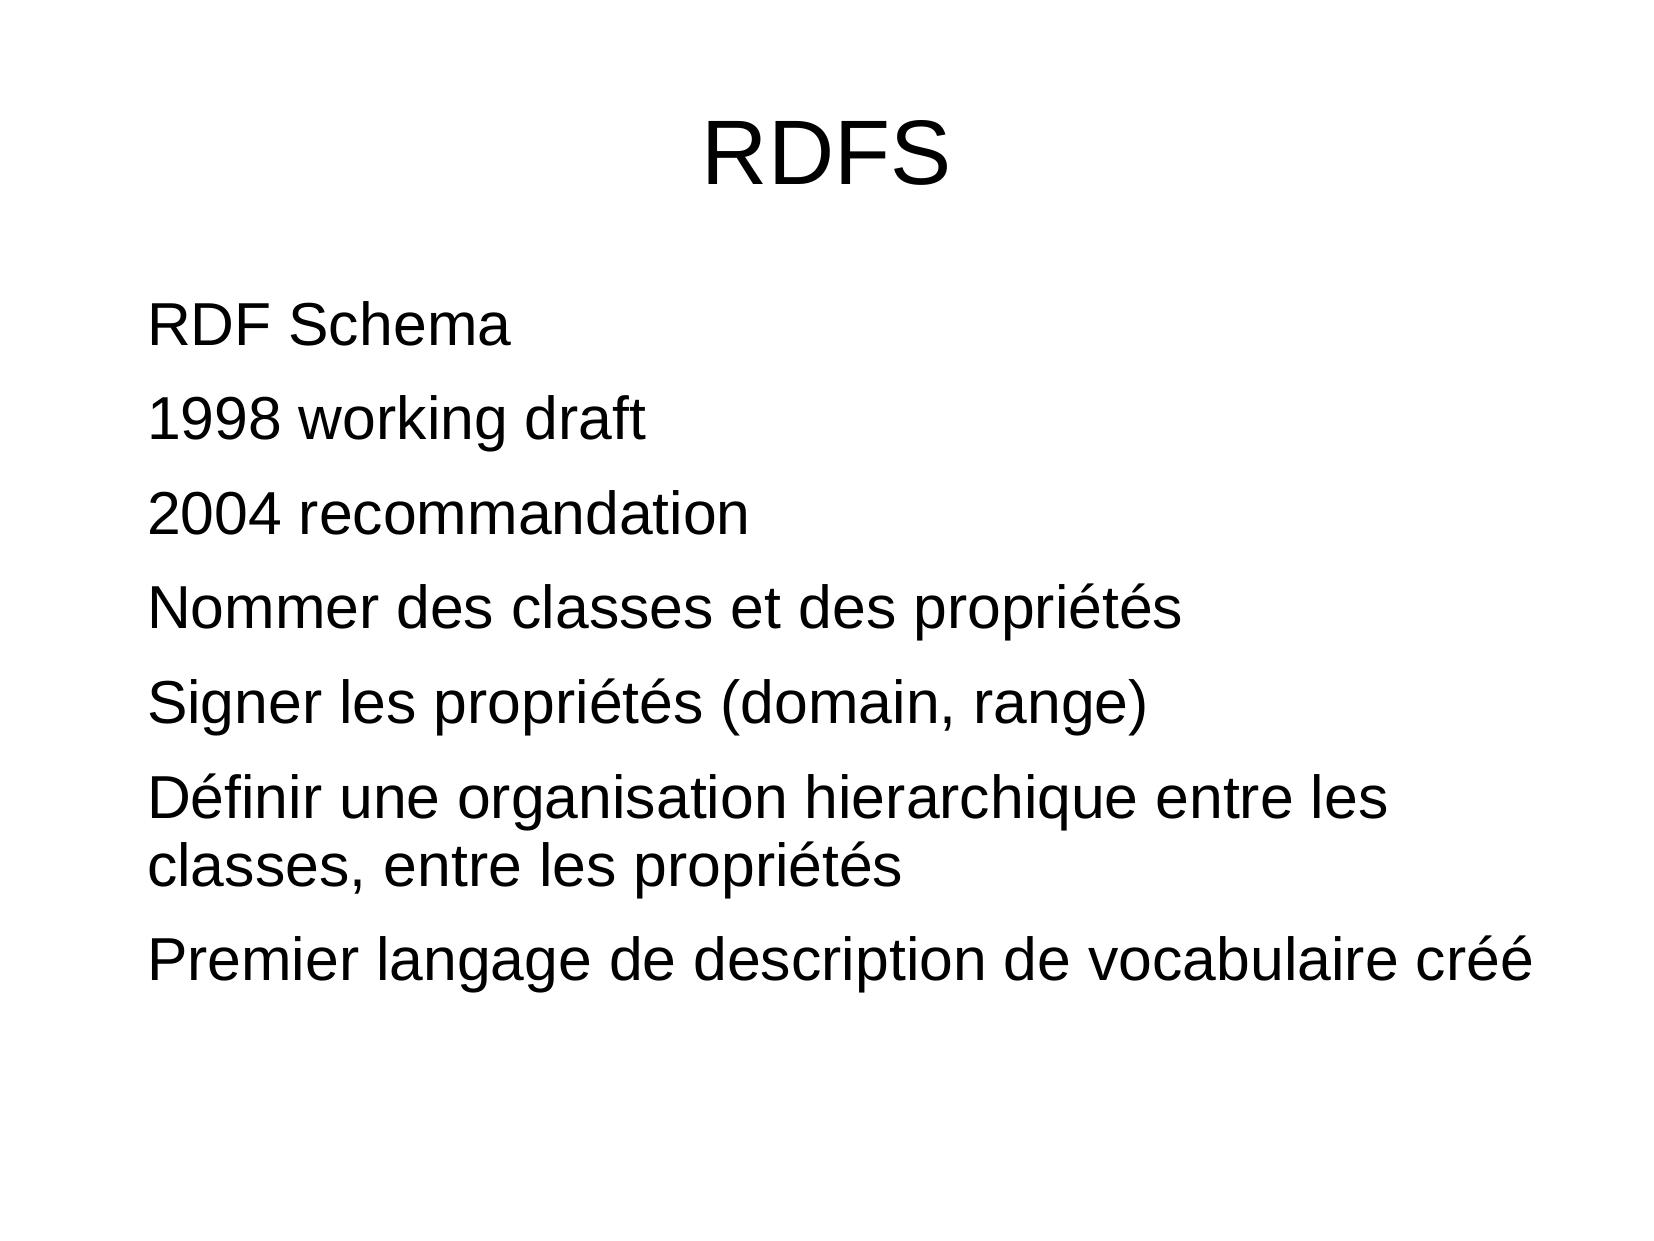

# RDFS
RDF Schema
1998 working draft
2004 recommandation
Nommer des classes et des propriétés
Signer les propriétés (domain, range)
Définir une organisation hierarchique entre les classes, entre les propriétés
Premier langage de description de vocabulaire créé